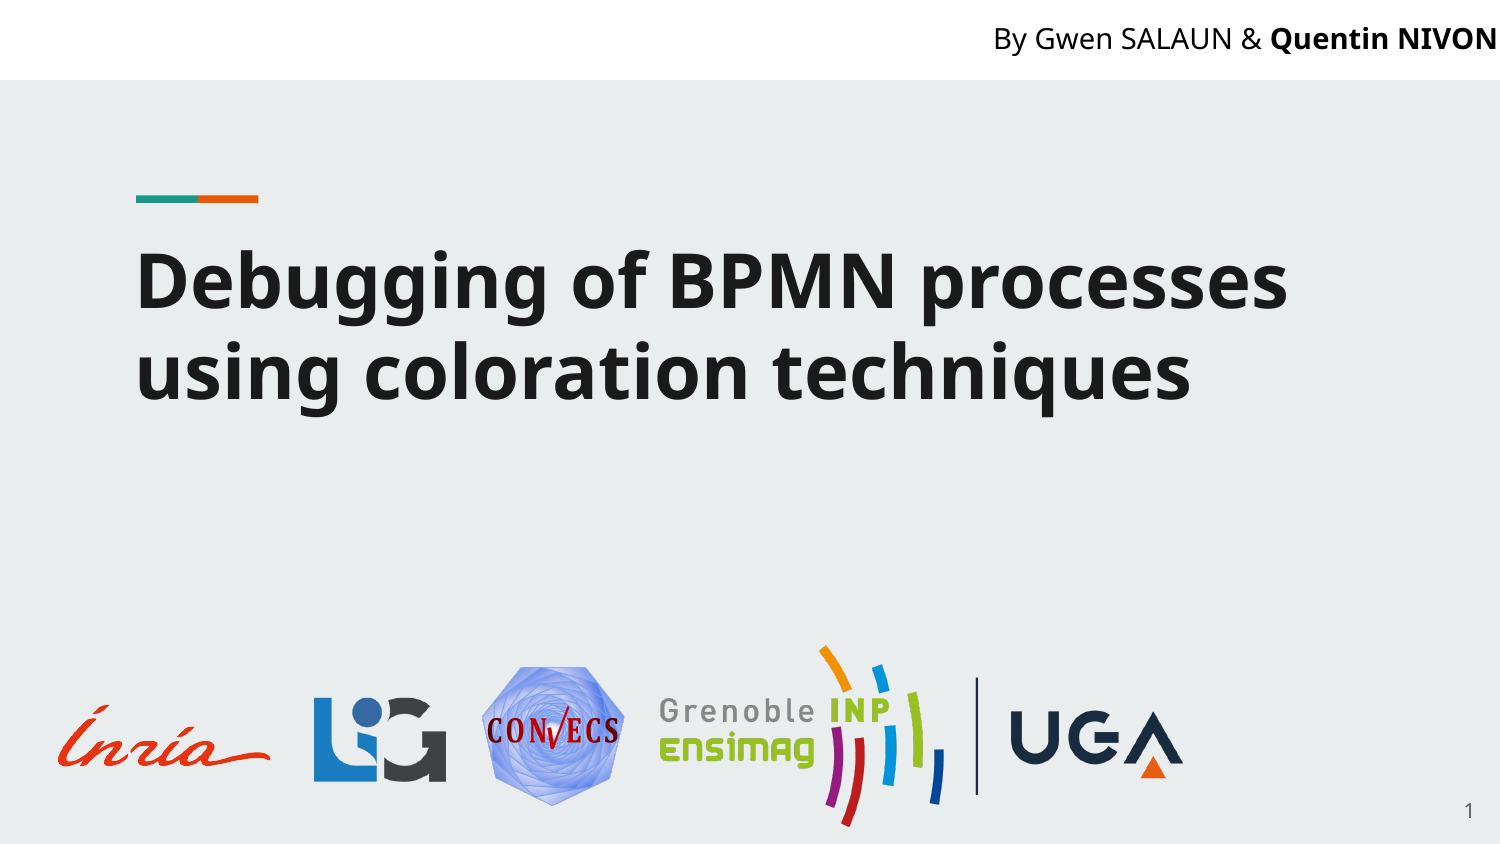

By Gwen SALAUN & Quentin NIVON
# Debugging of BPMN processes using coloration techniques